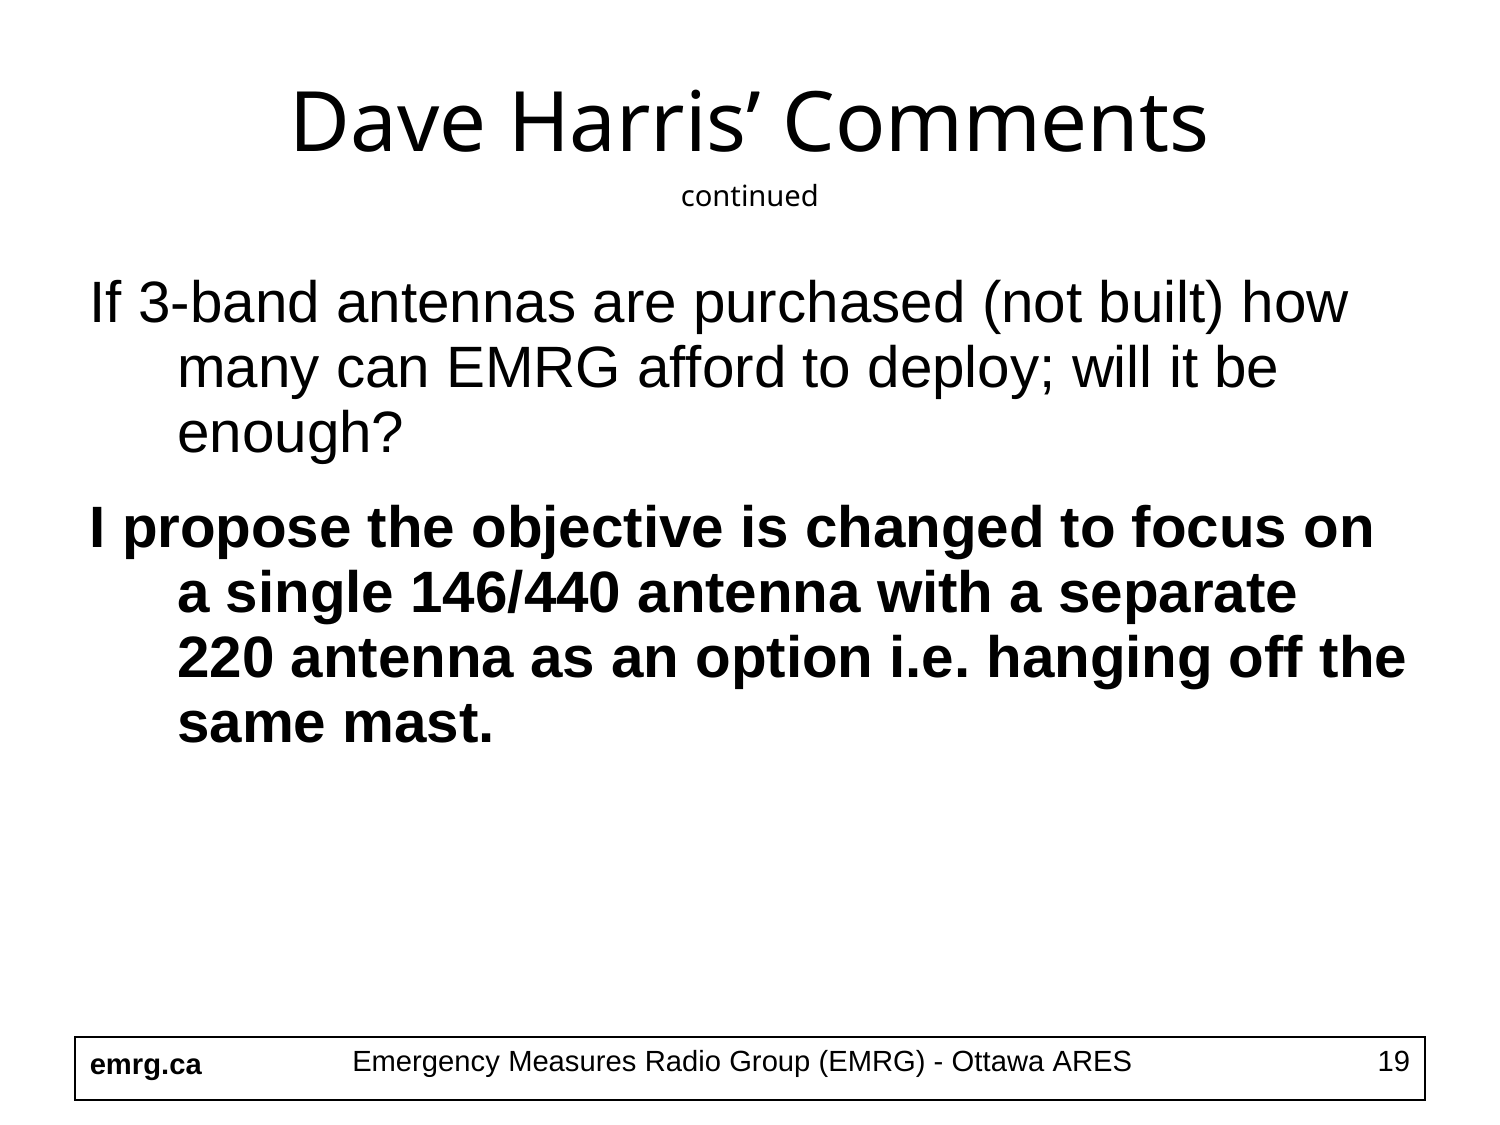

# Dave Harris’ Comments continued
If 3-band antennas are purchased (not built) how many can EMRG afford to deploy; will it be enough?
I propose the objective is changed to focus on a single 146/440 antenna with a separate 220 antenna as an option i.e. hanging off the same mast.
Emergency Measures Radio Group (EMRG) - Ottawa ARES
19